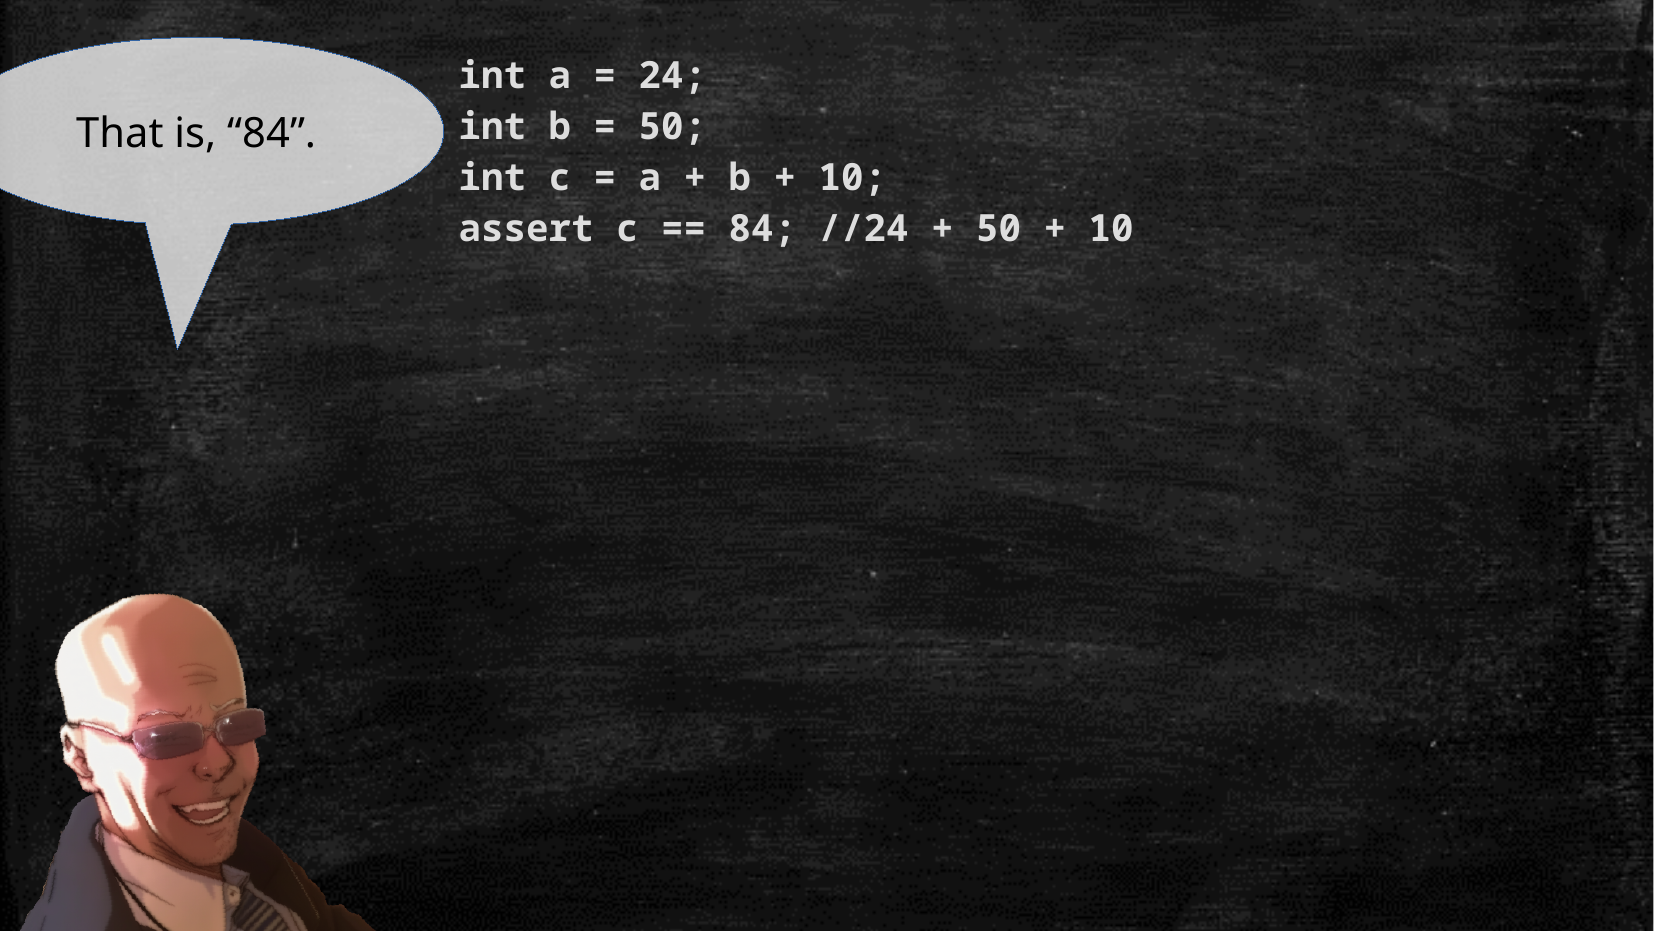

That is, “84”.
int a = 24;
int b = 50;
int c = a + b + 10;
assert c == 84; //24 + 50 + 10